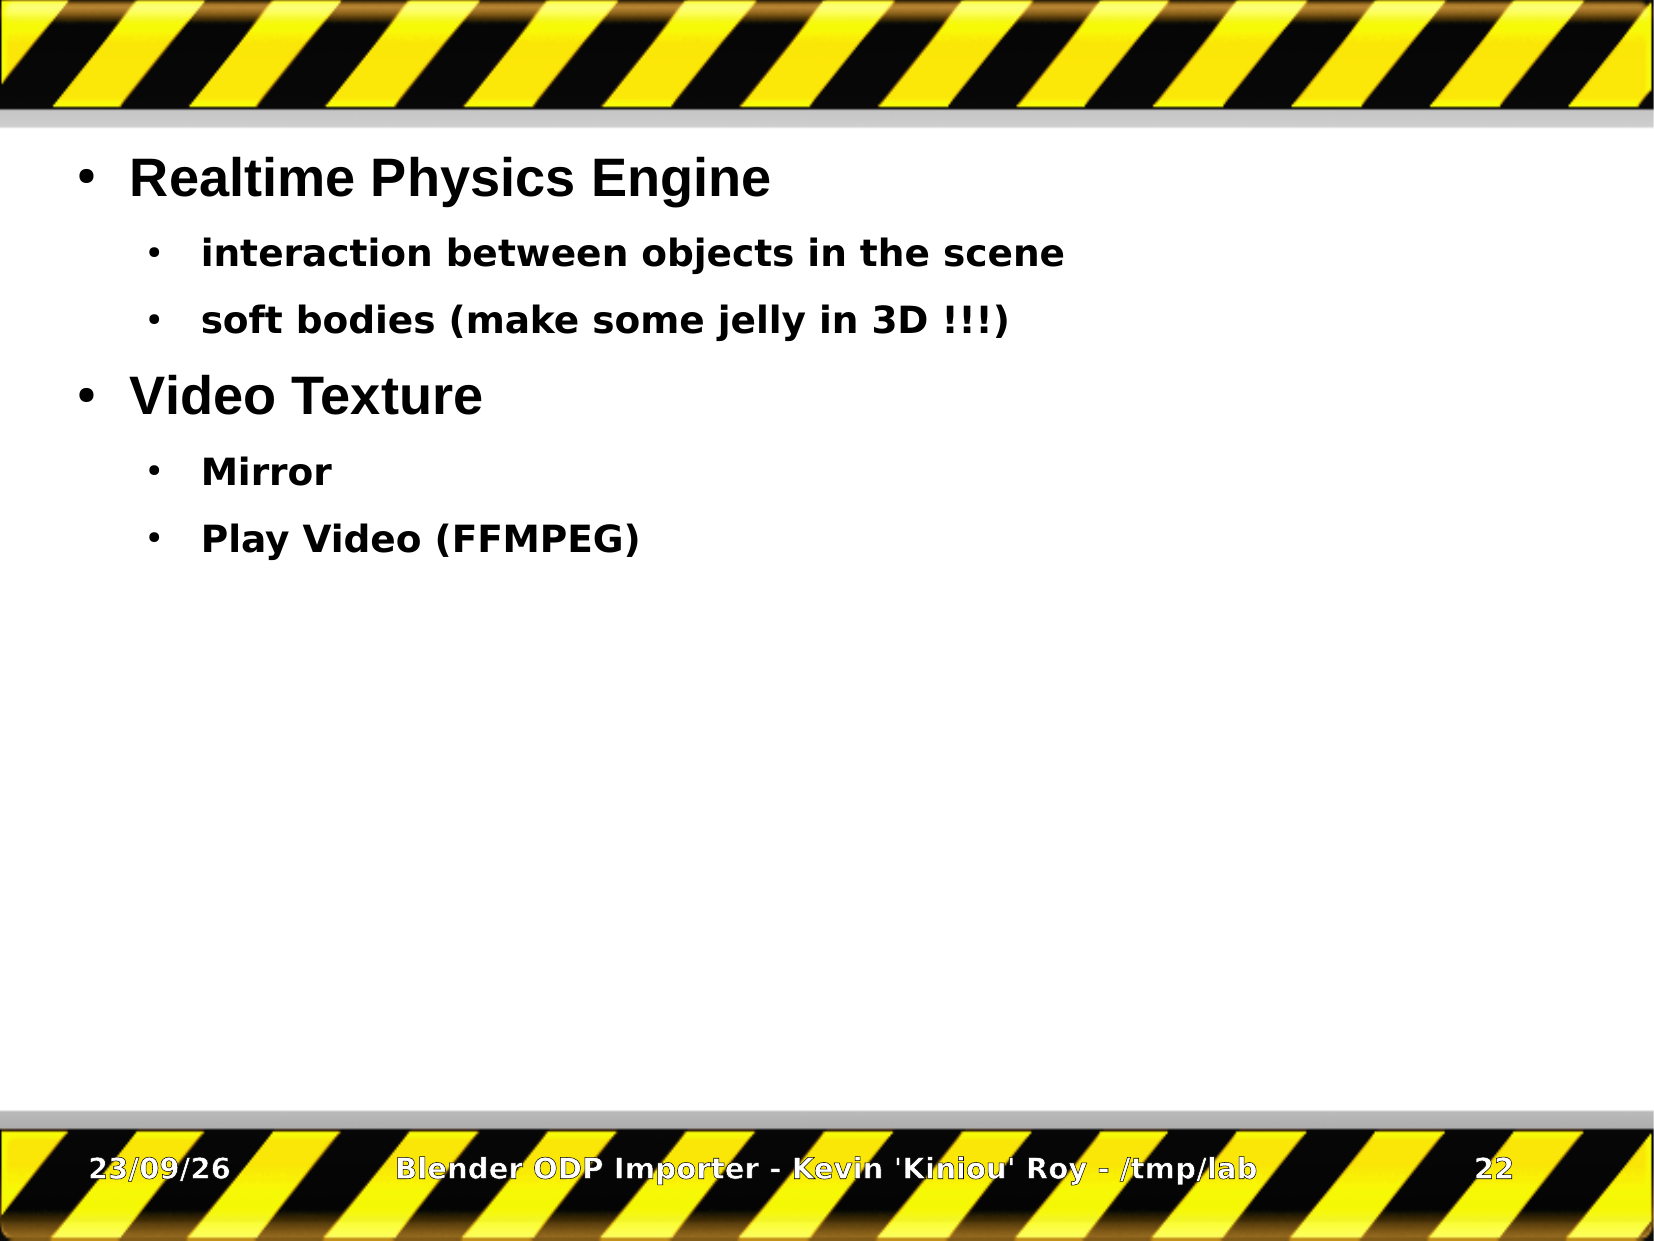

# Miscellaneous
Realtime Physics Engine
interaction between objects in the scene
soft bodies (make some jelly in 3D !!!)
Video Texture
Mirror
Play Video (FFMPEG)
Blender ODP Importer - Kevin 'Kiniou' Roy - /tmp/lab
22